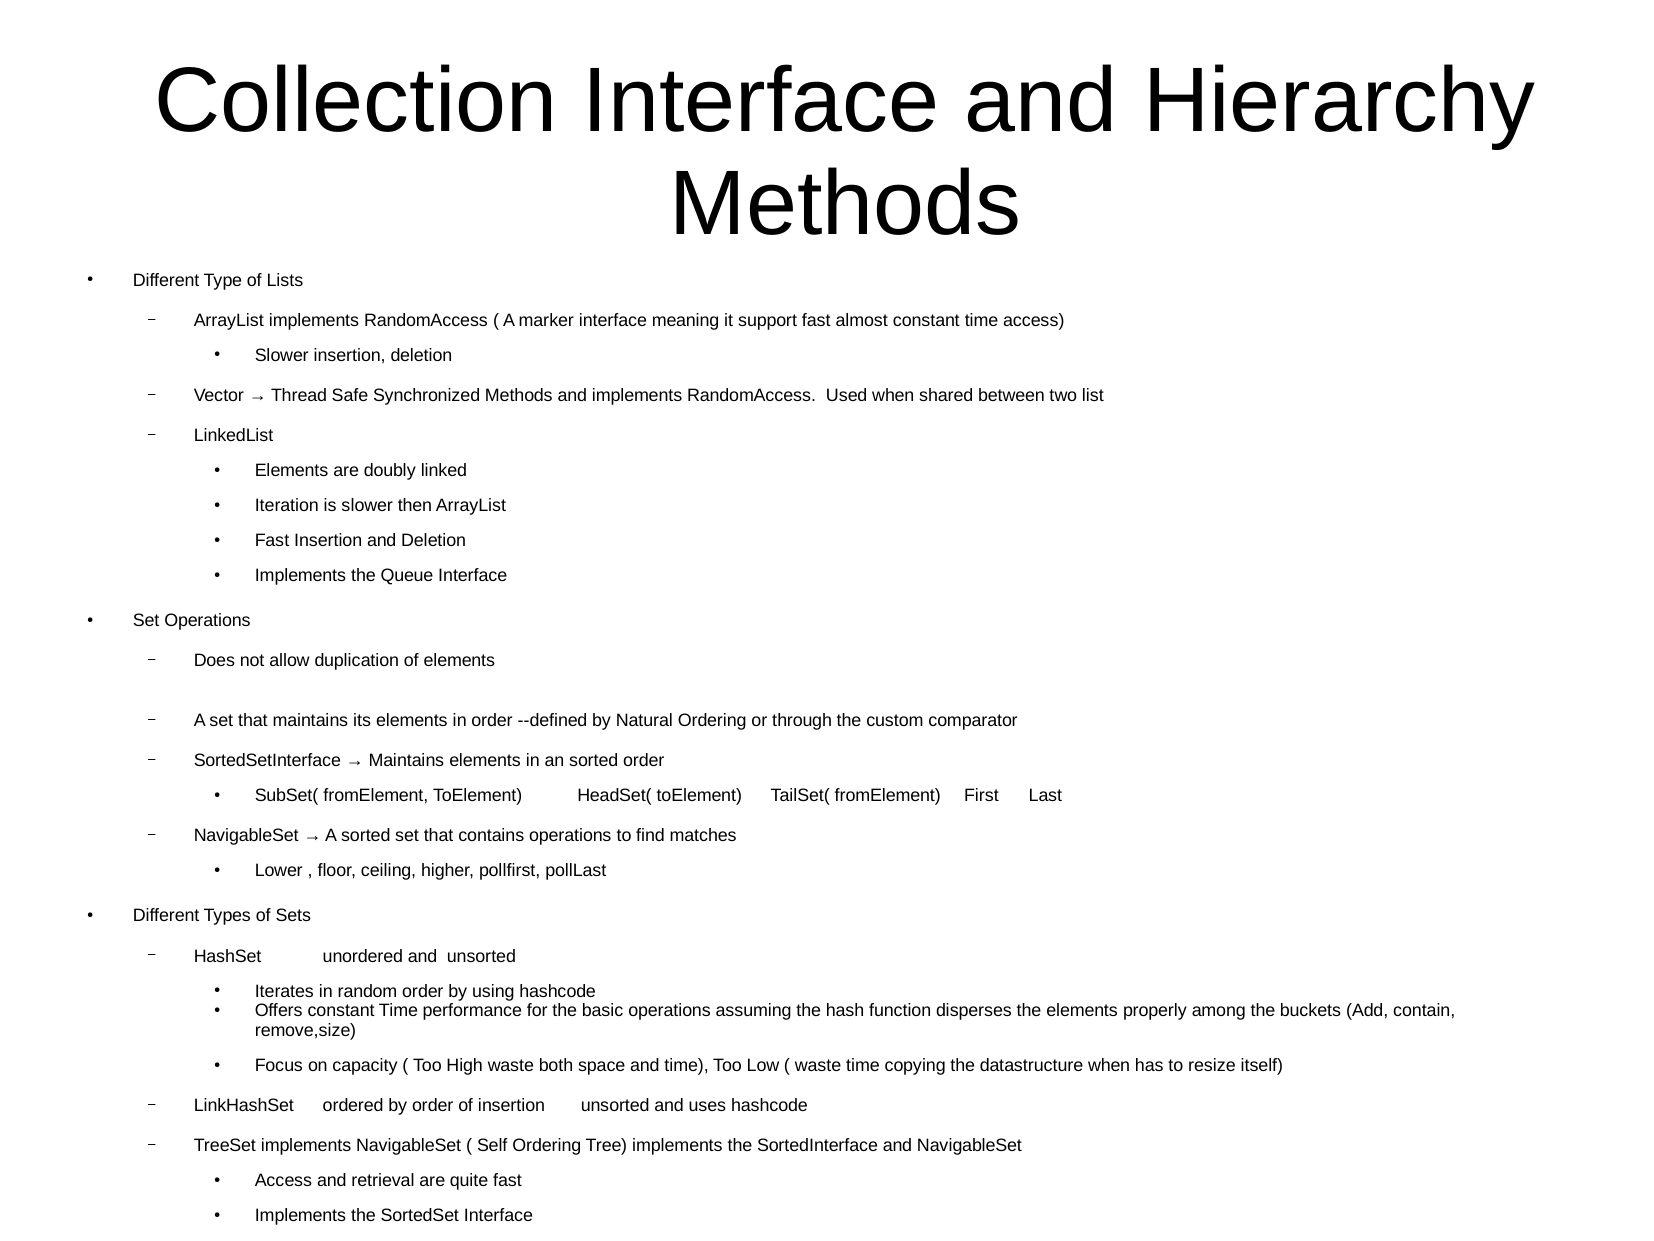

# Collection Interface and Hierarchy Methods
Different Type of Lists
ArrayList implements RandomAccess ( A marker interface meaning it support fast almost constant time access)
Slower insertion, deletion
Vector → Thread Safe Synchronized Methods and implements RandomAccess. Used when shared between two list
LinkedList
Elements are doubly linked
Iteration is slower then ArrayList
Fast Insertion and Deletion
Implements the Queue Interface
Set Operations
Does not allow duplication of elements
A set that maintains its elements in order --defined by Natural Ordering or through the custom comparator
SortedSetInterface → Maintains elements in an sorted order
SubSet( fromElement, ToElement)	HeadSet( toElement)	TailSet( fromElement)	First	Last
NavigableSet → A sorted set that contains operations to find matches
Lower , floor, ceiling, higher, pollfirst, pollLast
Different Types of Sets
HashSet	unordered and unsorted
Iterates in random order by using hashcode
Offers constant Time performance for the basic operations assuming the hash function disperses the elements properly among the buckets (Add, contain, remove,size)
Focus on capacity ( Too High waste both space and time), Too Low ( waste time copying the datastructure when has to resize itself)
LinkHashSet	ordered by order of insertion	unsorted and uses hashcode
TreeSet implements NavigableSet ( Self Ordering Tree) implements the SortedInterface and NavigableSet
Access and retrieval are quite fast
Implements the SortedSet Interface